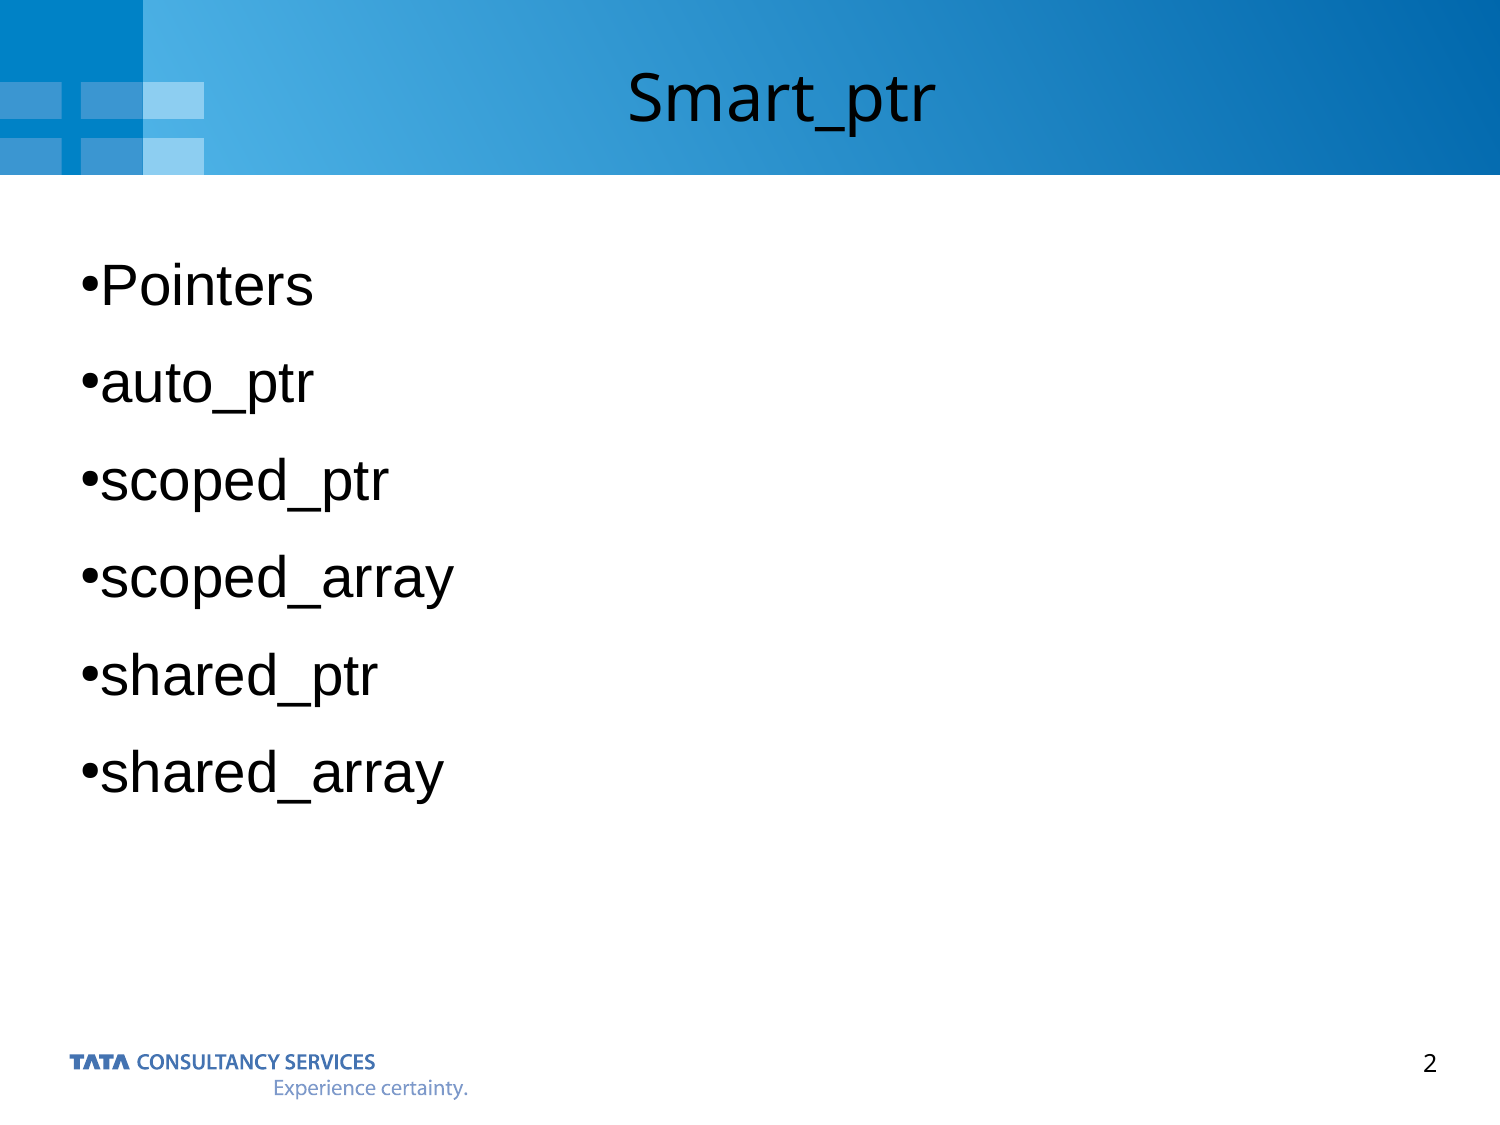

Smart_ptr
Pointers
auto_ptr
scoped_ptr
scoped_array
shared_ptr
shared_array